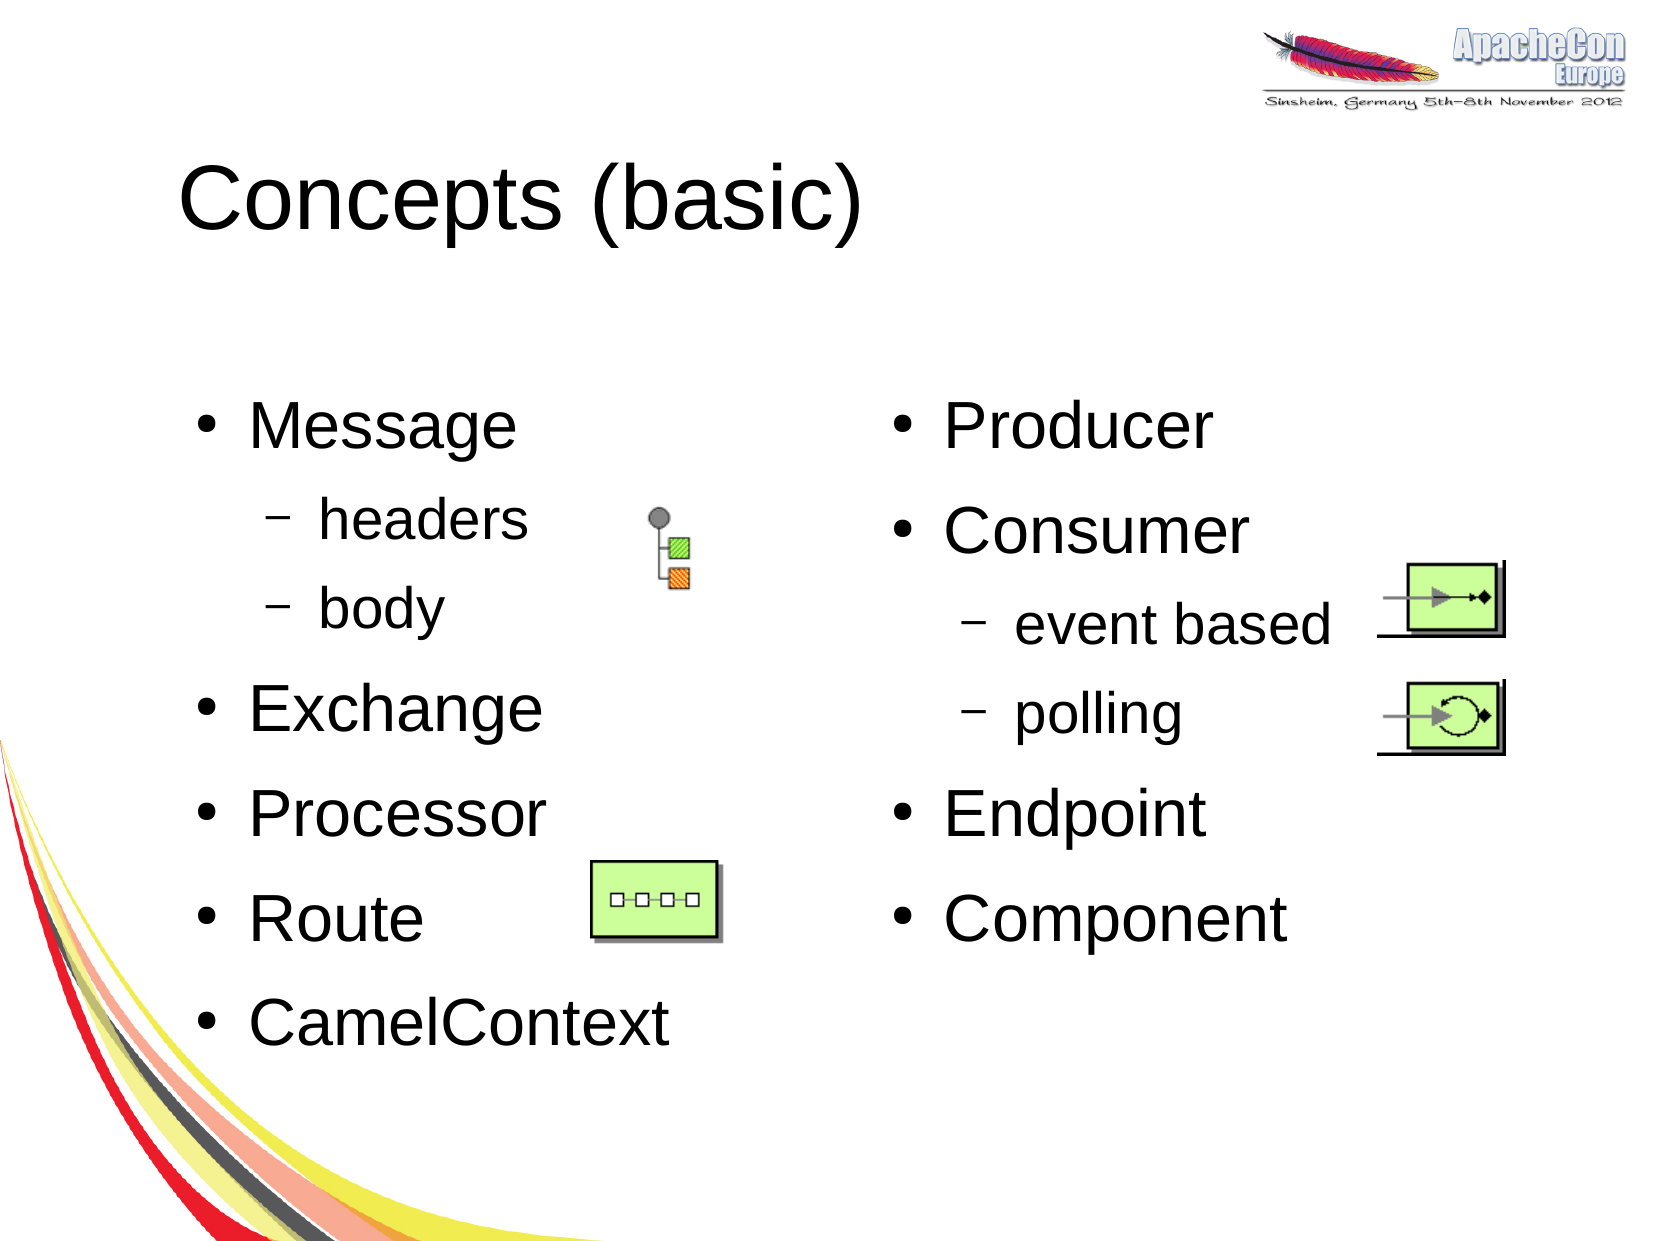

# Concepts (basic)
Message
headers
body
Exchange
Processor
Route
CamelContext
Producer
Consumer
event based
polling
Endpoint
Component